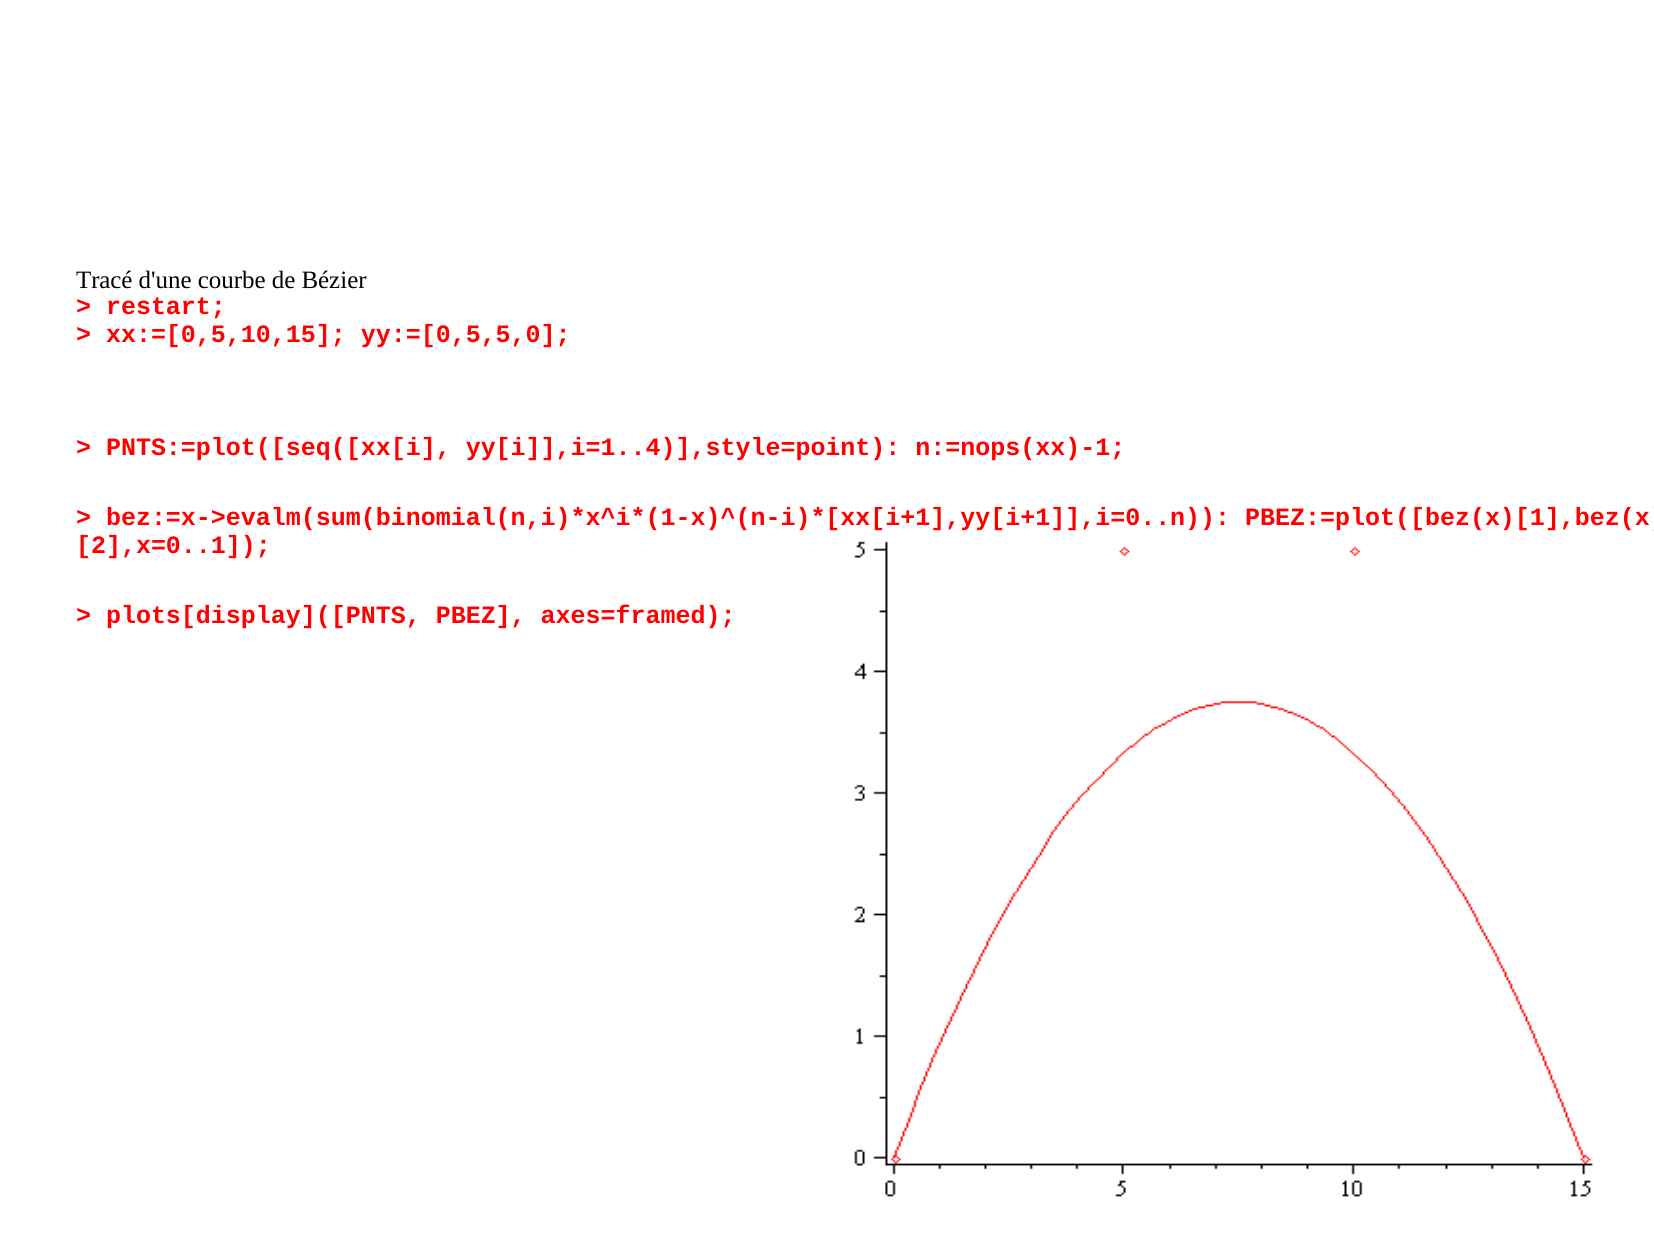

#
Tracé d'une courbe de Bézier
> restart;
> xx:=[0,5,10,15]; yy:=[0,5,5,0];
> PNTS:=plot([seq([xx[i], yy[i]],i=1..4)],style=point): n:=nops(xx)-1;
> bez:=x->evalm(sum(binomial(n,i)*x^i*(1-x)^(n-i)*[xx[i+1],yy[i+1]],i=0..n)): PBEZ:=plot([bez(x)[1],bez(x)[2],x=0..1]);
> plots[display]([PNTS, PBEZ], axes=framed);